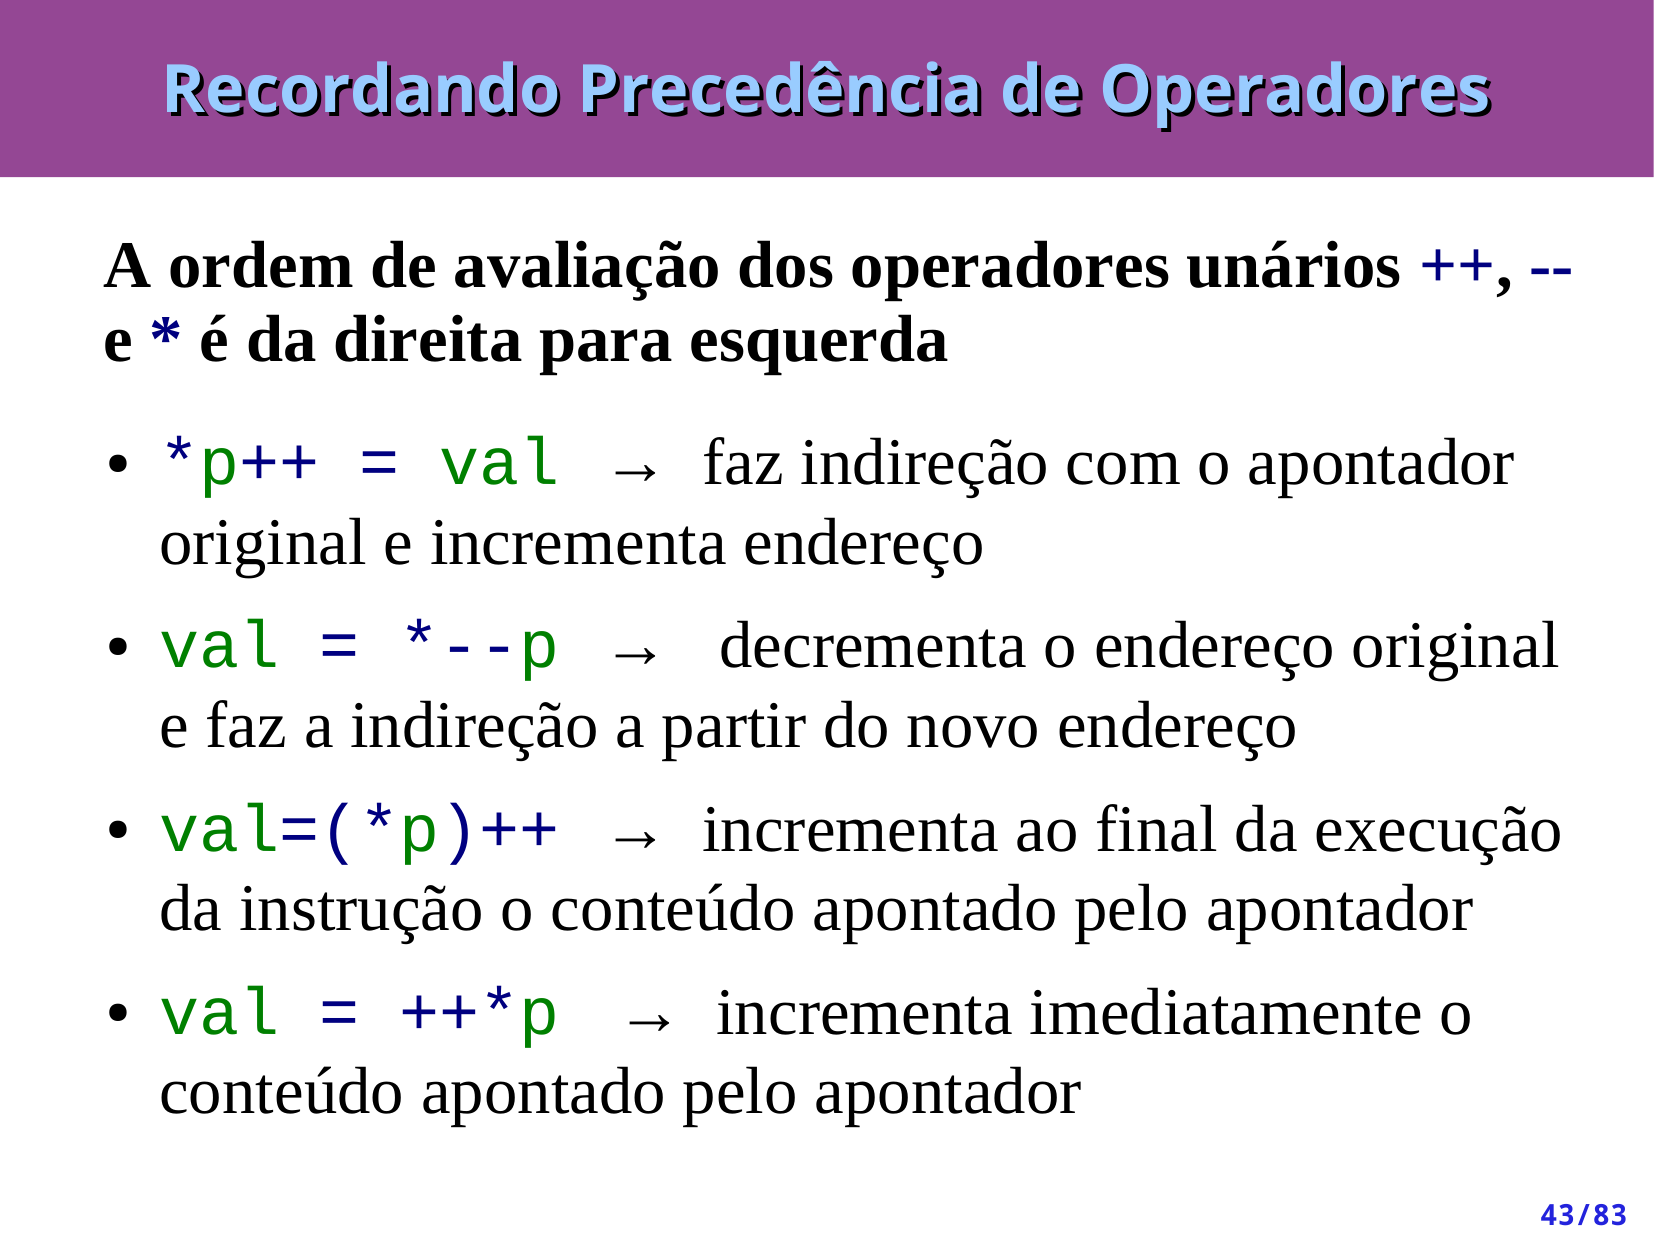

# Recordando Precedência de Operadores
A ordem de avaliação dos operadores unários ++, -- e * é da direita para esquerda
*p++ = val 	→ faz indireção com o apontador original e incrementa endereço
val = *--p 	→ decrementa o endereço original e faz a indireção a partir do novo endereço
val=(*p)++ 	→ incrementa ao final da execução da instrução o conteúdo apontado pelo apontador
val = ++*p → incrementa imediatamente o conteúdo apontado pelo apontador
43